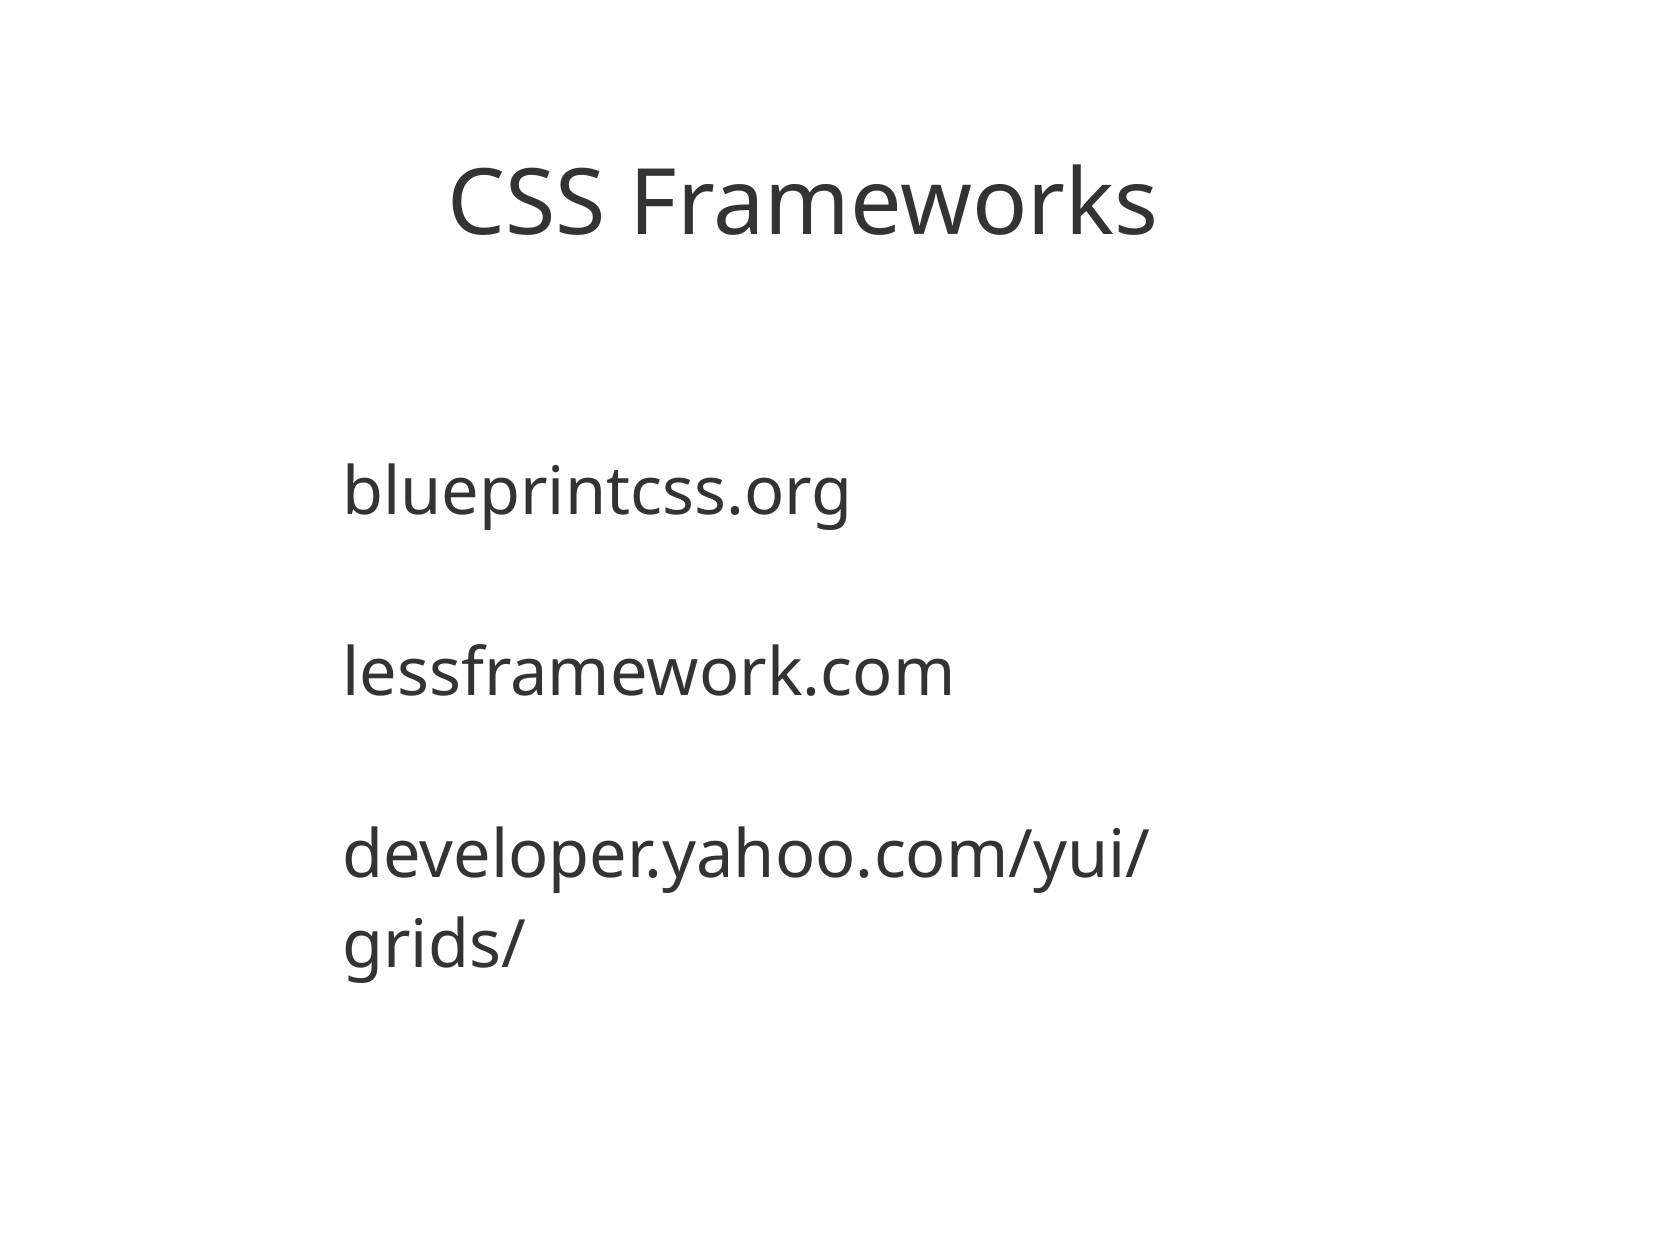

# CSS Frameworks
blueprintcss.org
lessframework.com
developer.yahoo.com/yui/
grids/